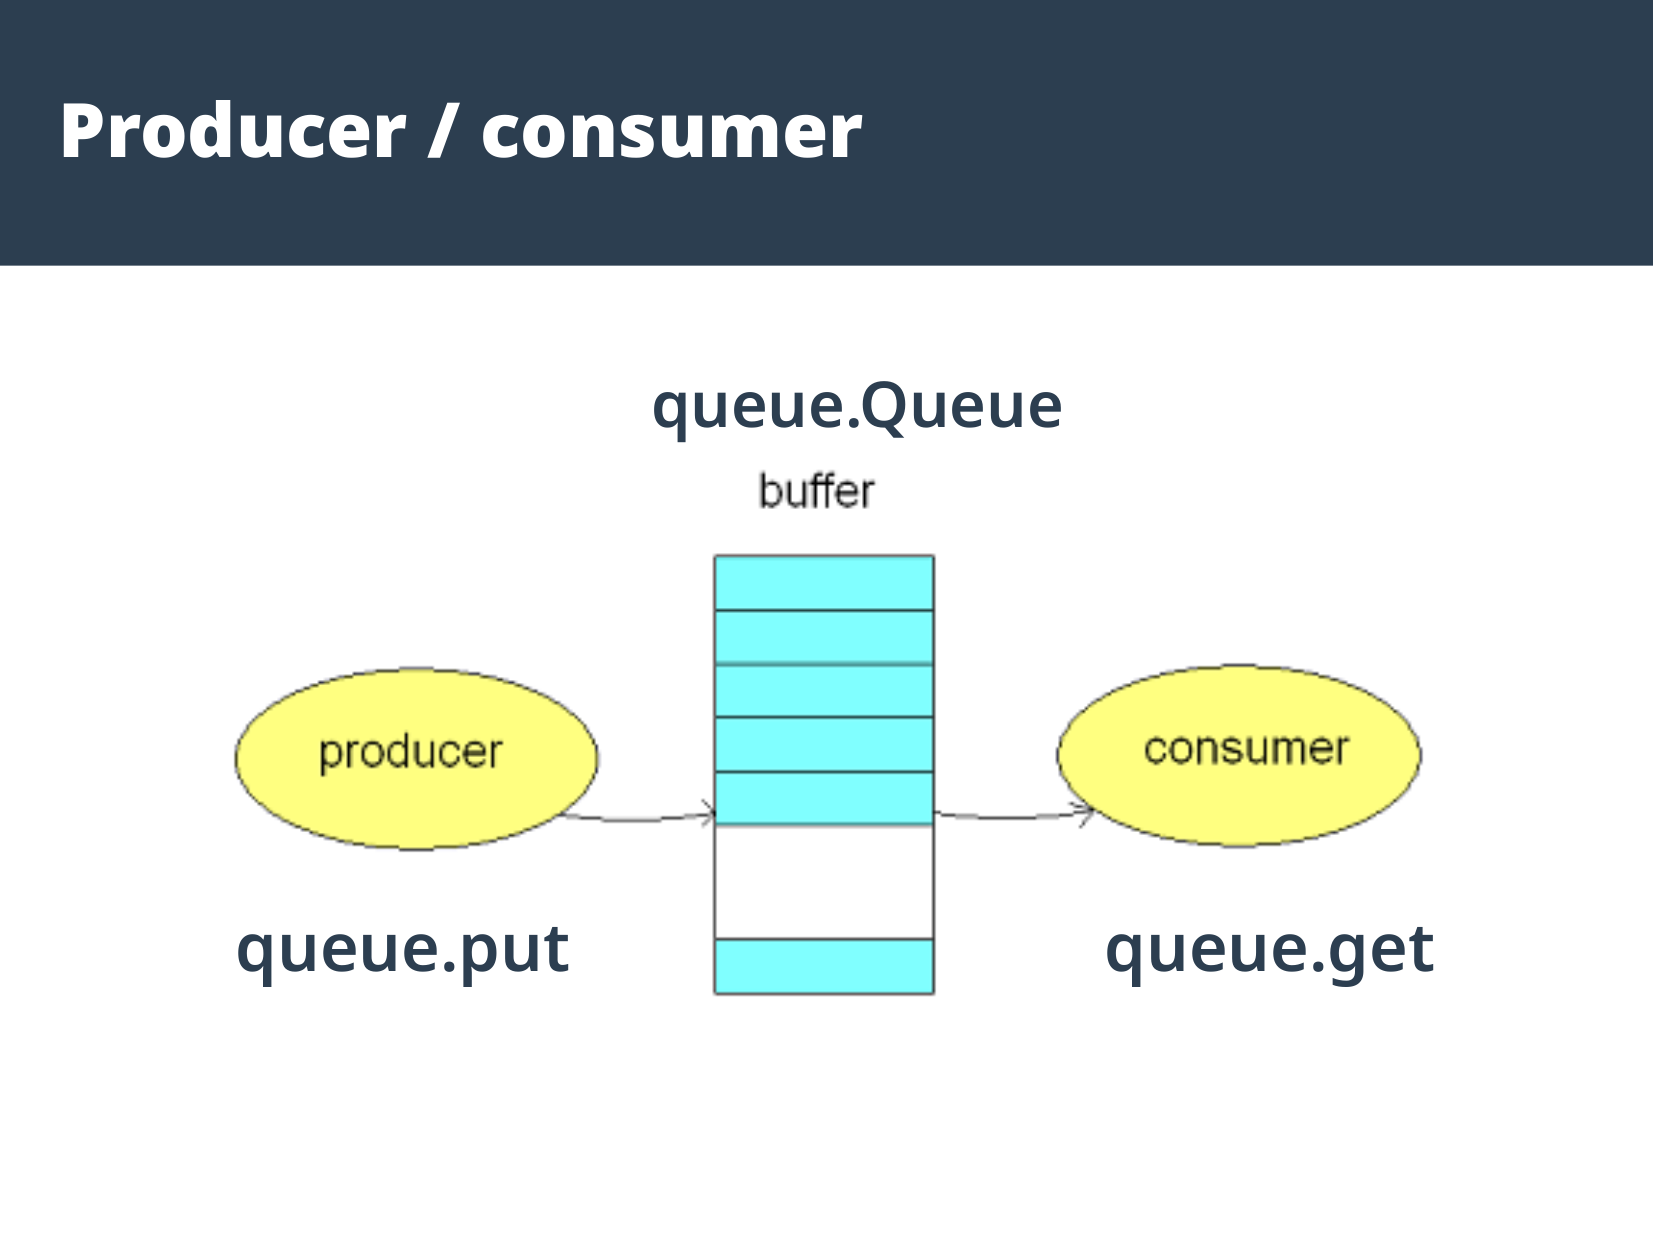

# Producer / consumer
queue.Queue
queue.put
queue.get